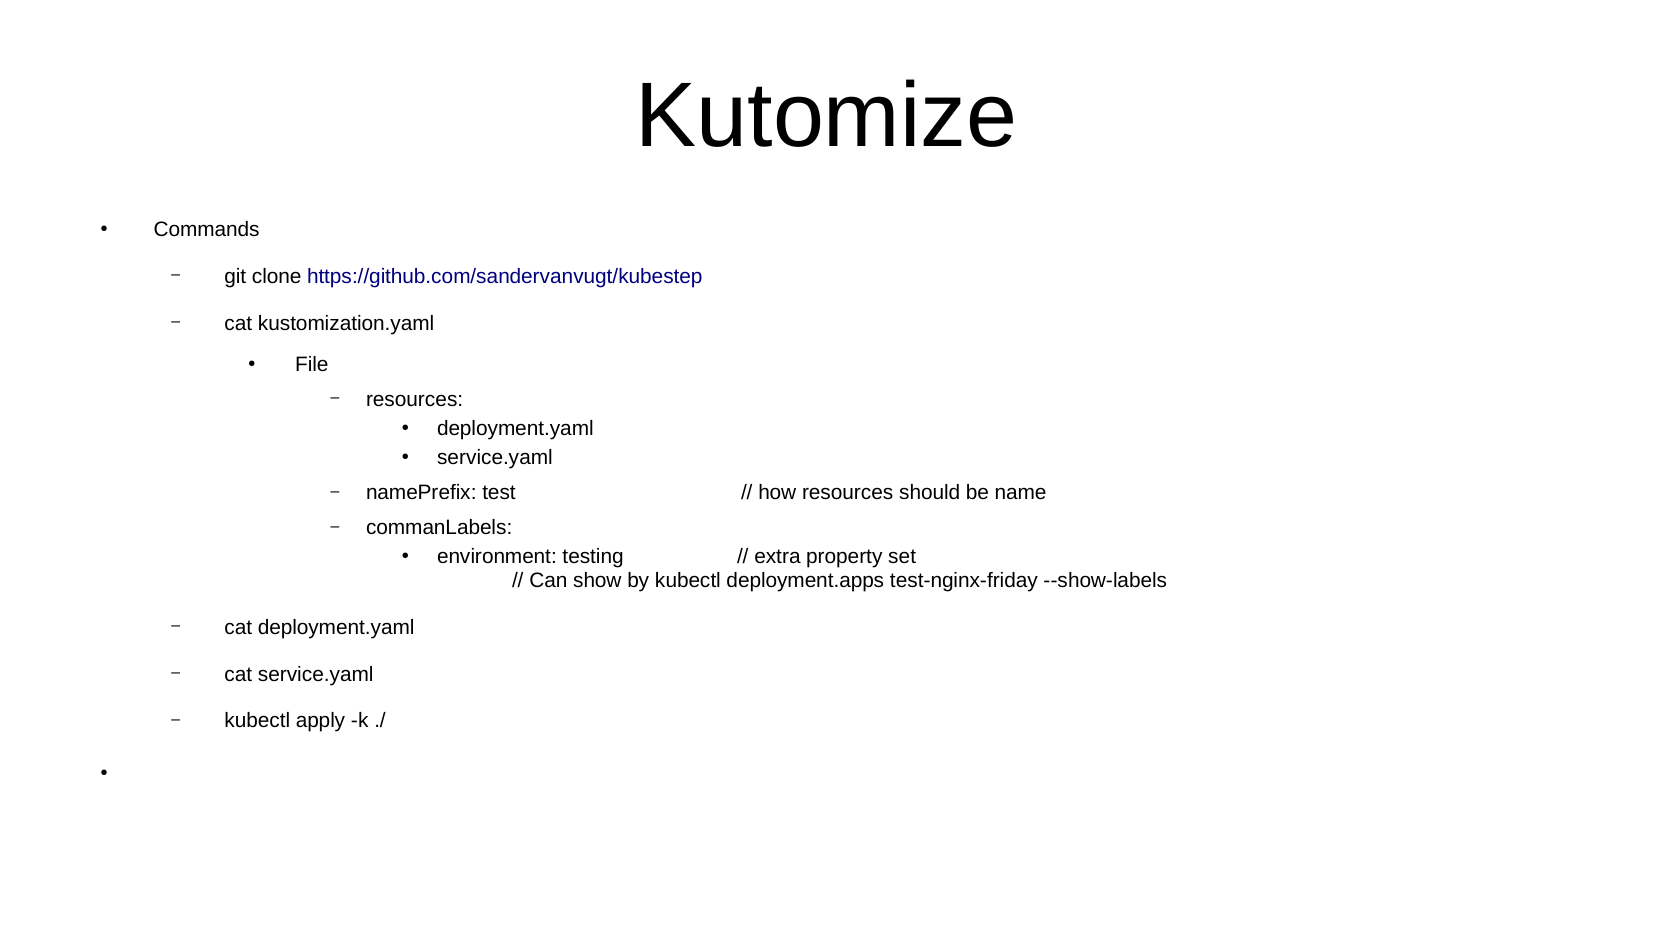

# Kutomize
Commands
git clone https://github.com/sandervanvugt/kubestep
cat kustomization.yaml
File
resources:
deployment.yaml
service.yaml
namePrefix: test				// how resources should be name
commanLabels:
environment: testing		// extra property set
	// Can show by kubectl deployment.apps test-nginx-friday --show-labels
cat deployment.yaml
cat service.yaml
kubectl apply -k ./